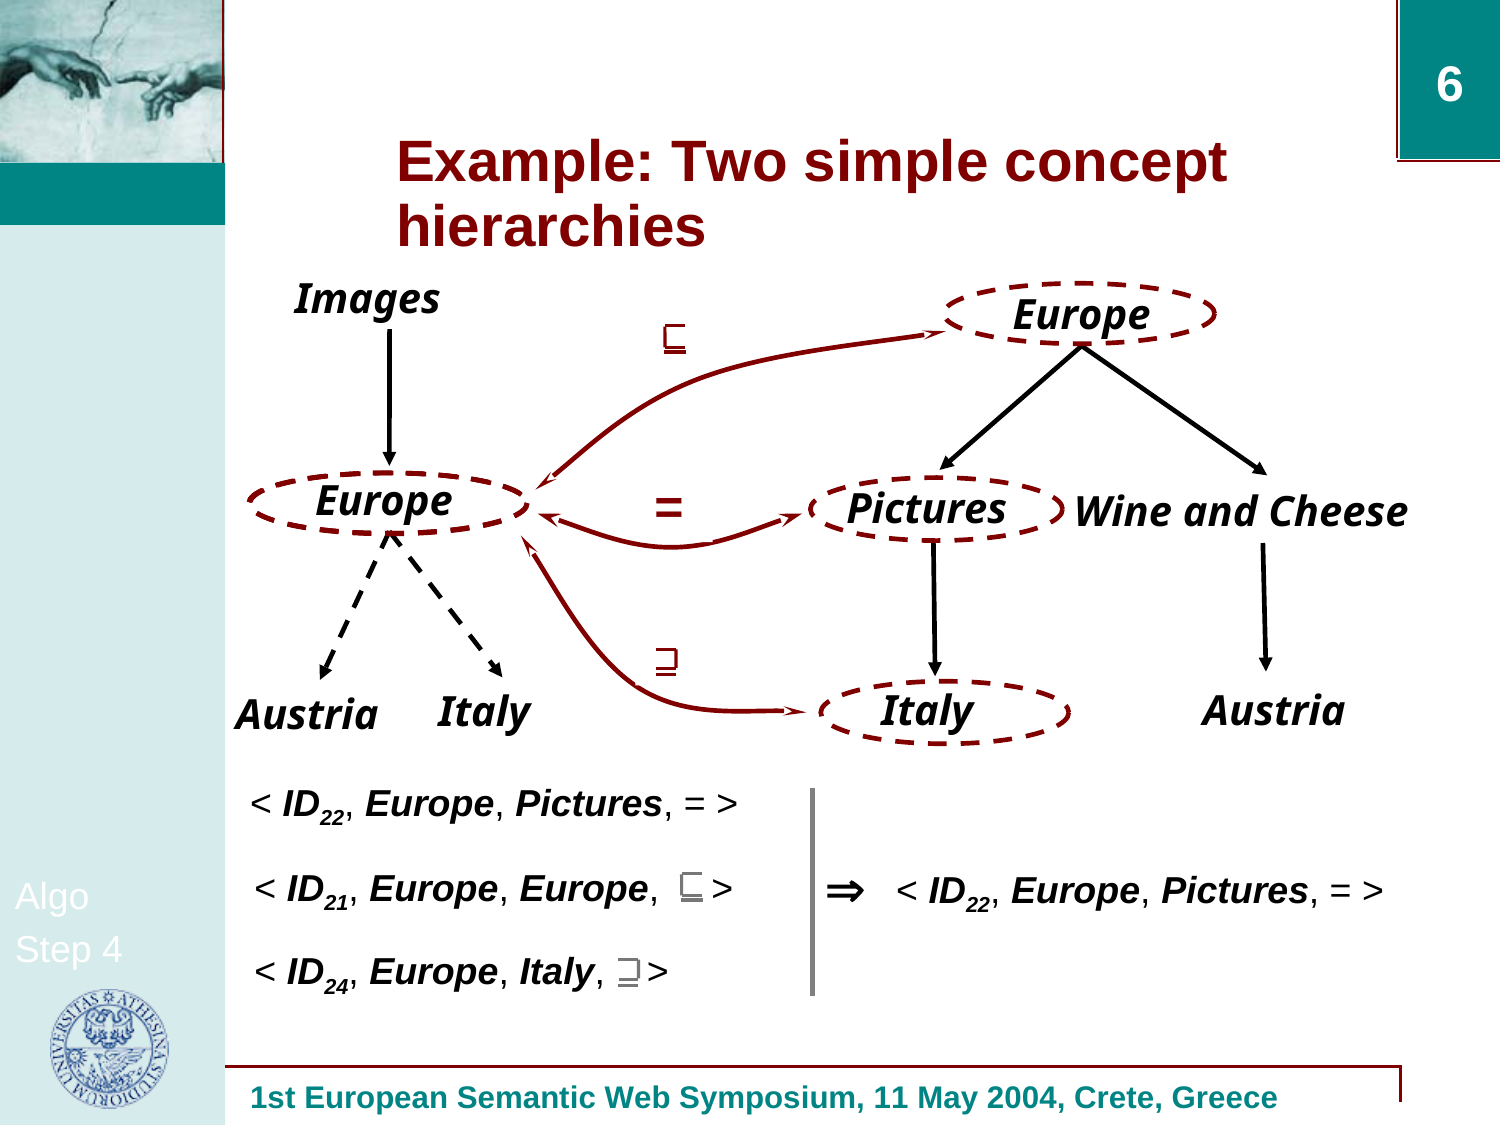

6
# Example: Two simple concept hierarchies
 Images
 Europe
Italy
Austria
Europe
 Pictures
Wine and Cheese
 Austria
 Italy
?
< ID21, Europe, Europe, >
=
< ID22, Europe, Pictures, = >
?
?
< ID24, Europe, Italy, >

< ID22, Europe, Pictures, = >
Algo
Step 4